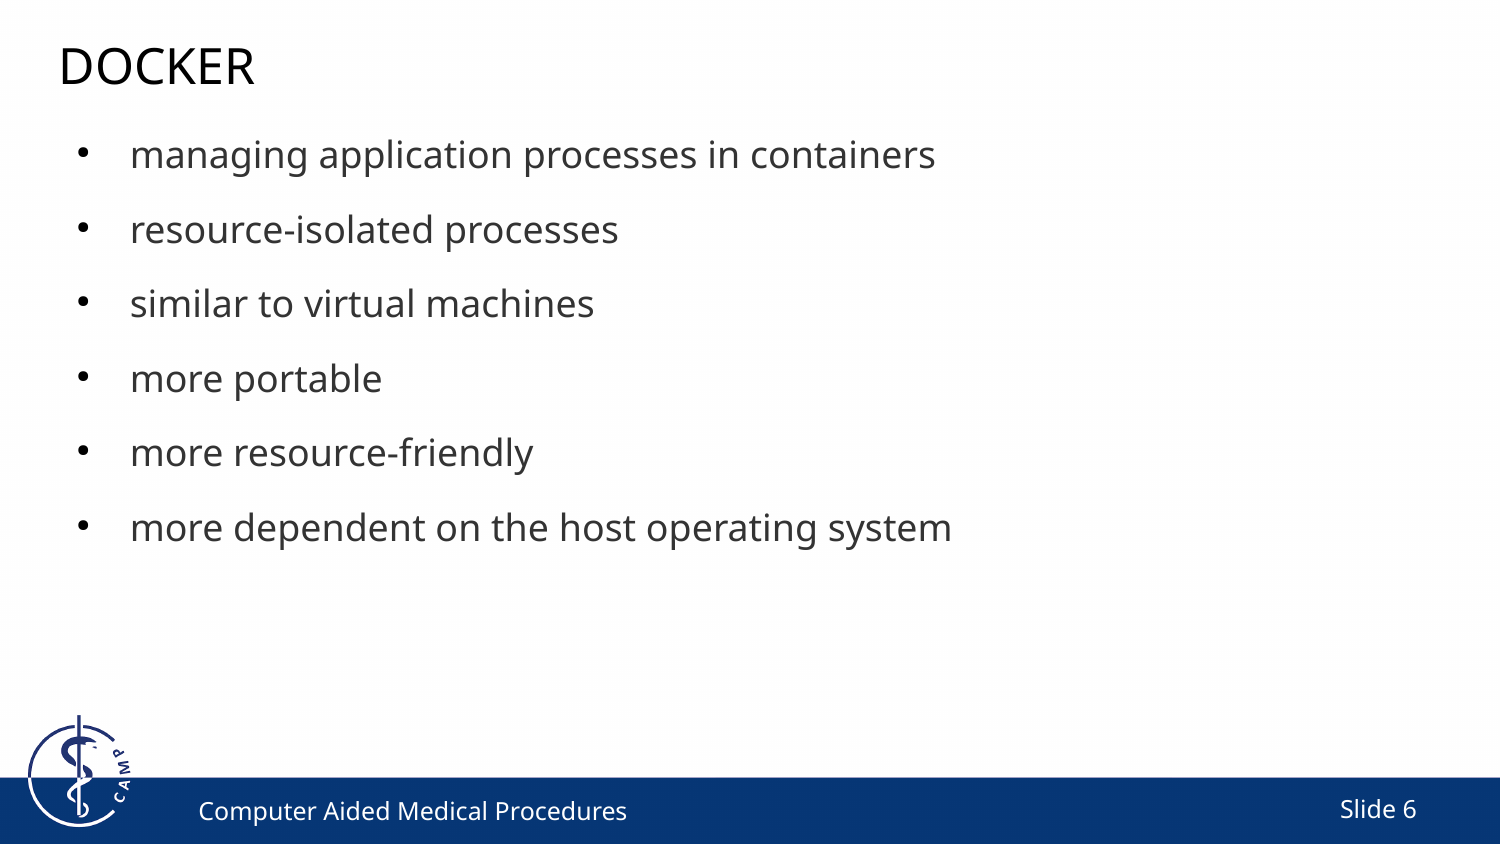

# DOCKER
managing application processes in containers
resource-isolated processes
similar to virtual machines
more portable
more resource-friendly
more dependent on the host operating system
Computer Aided Medical Procedures
Slide